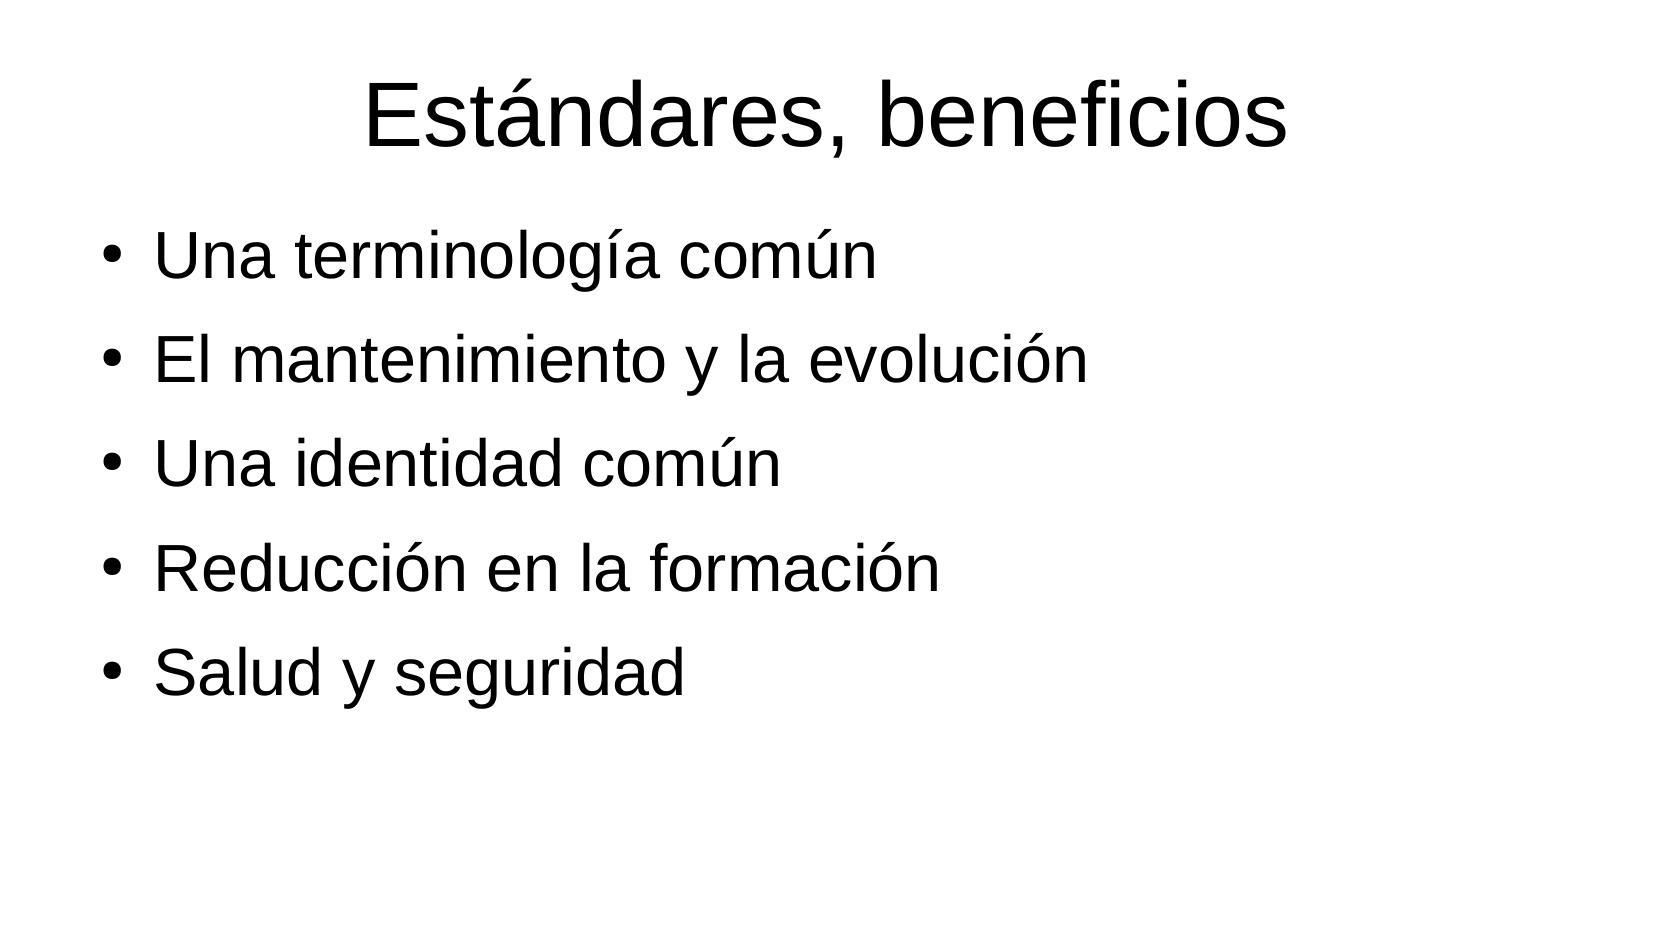

# Estándares, beneficios
Una terminología común
El mantenimiento y la evolución
Una identidad común
Reducción en la formación
Salud y seguridad